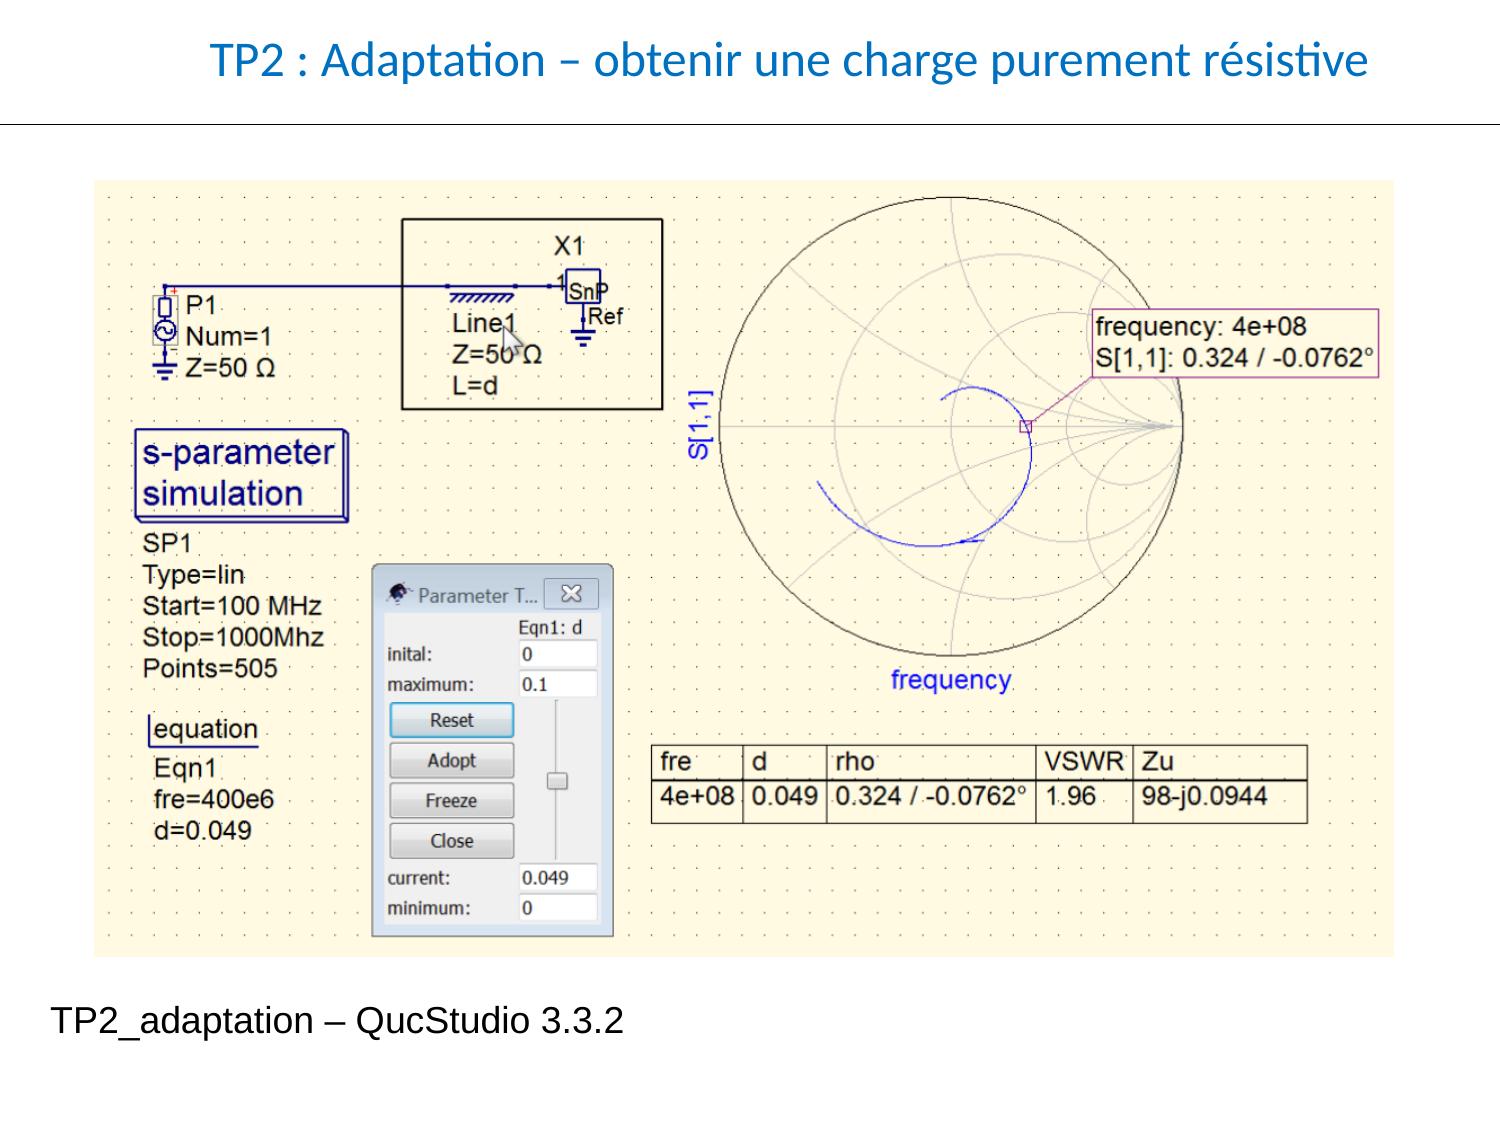

TP2 : Adaptation – obtenir une charge purement résistive
TP2_adaptation – QucStudio 3.3.2